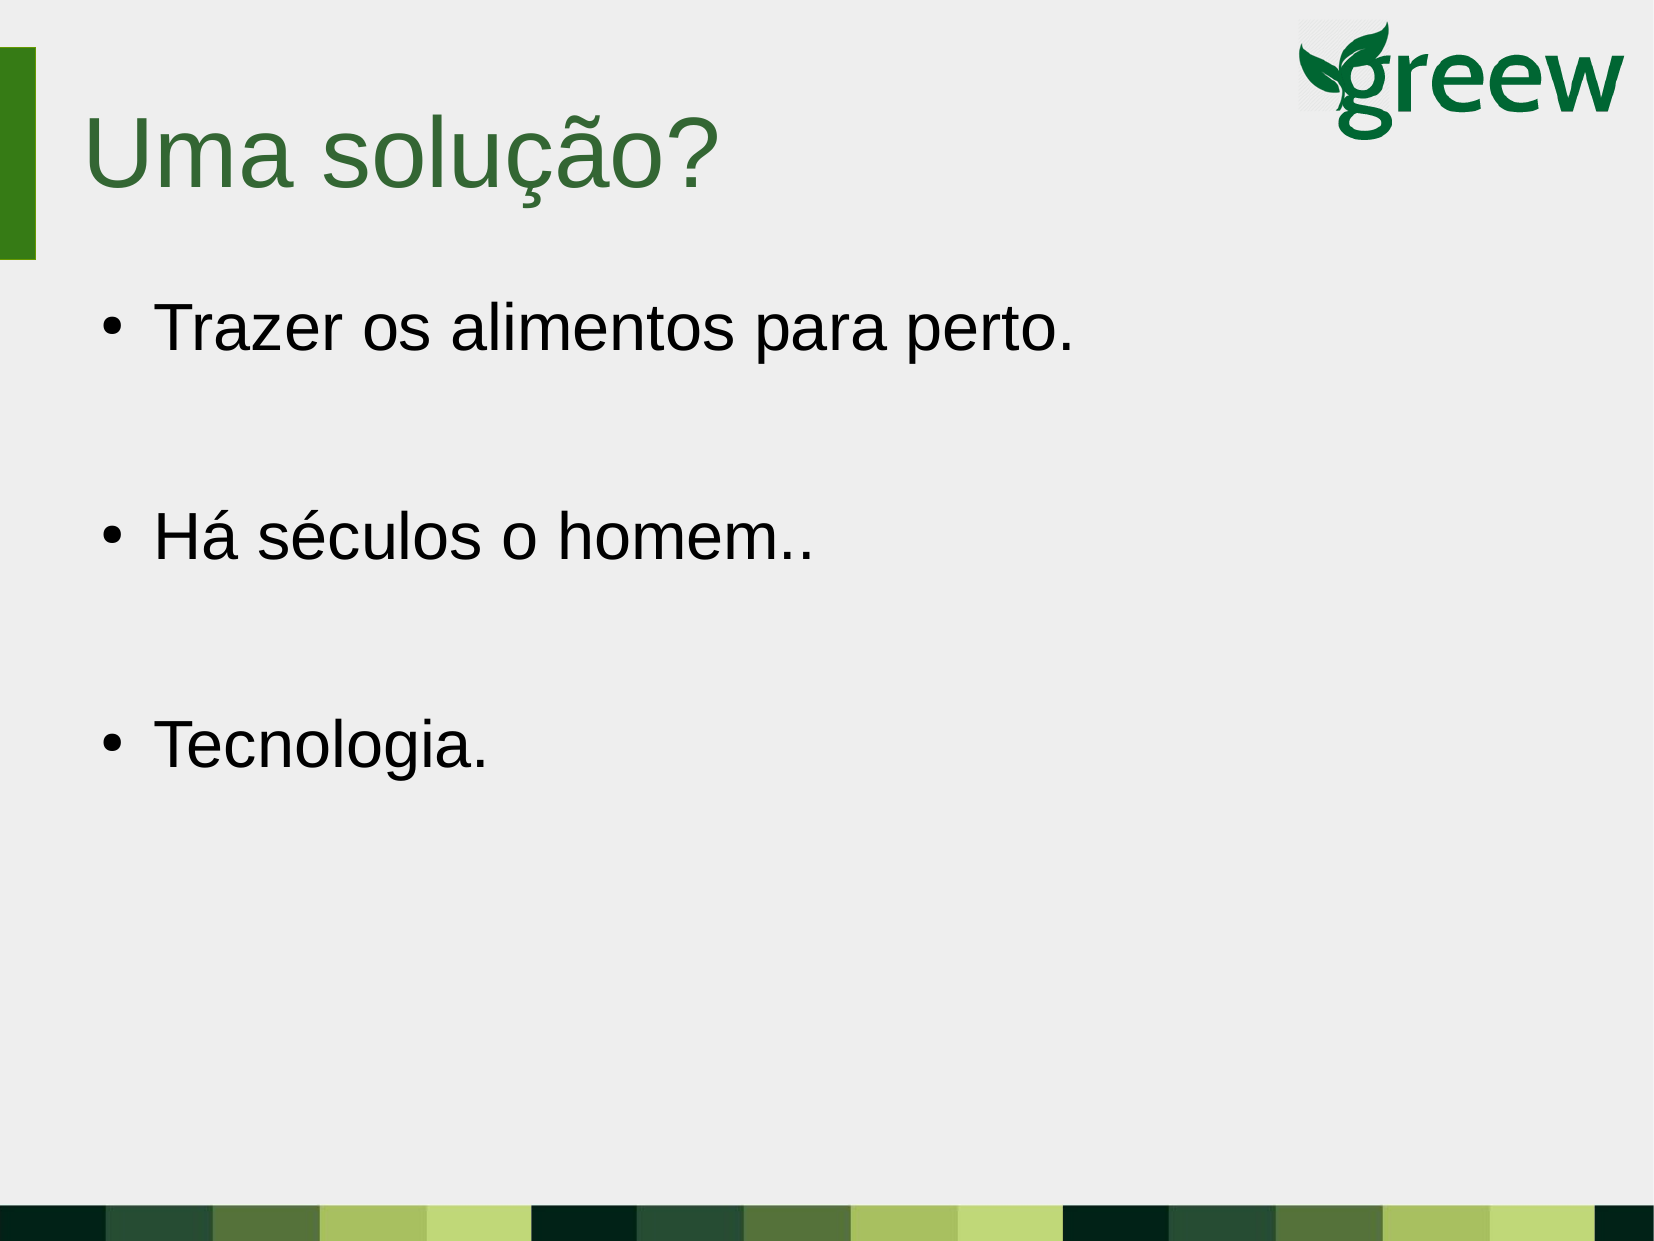

# Uma solução?
Trazer os alimentos para perto.
Há séculos o homem..
Tecnologia.